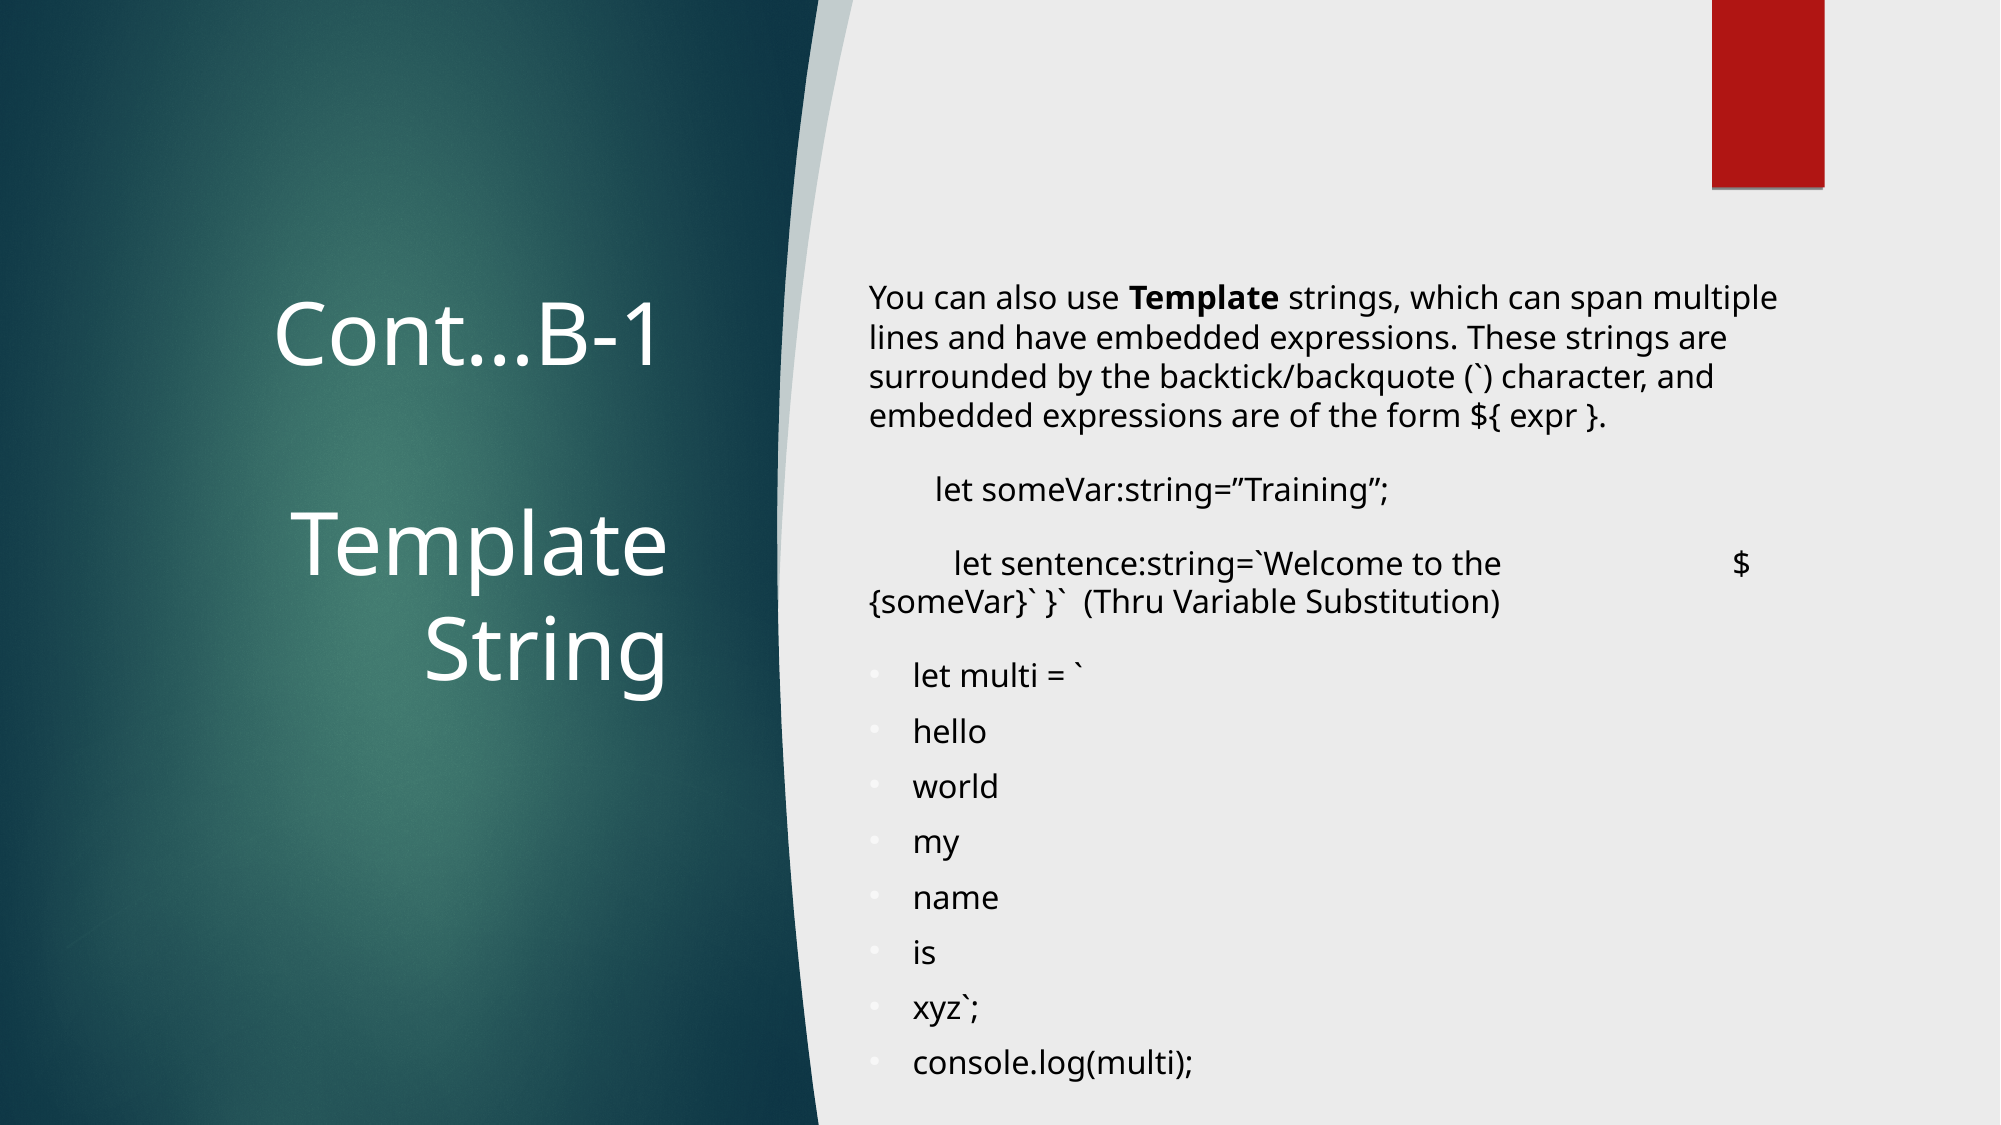

# Cont…B-1 Template String
You can also use Template strings, which can span multiple lines and have embedded expressions. These strings are surrounded by the backtick/backquote (`) character, and embedded expressions are of the form ${ expr }.
 	 let someVar:string=”Training”;
 let sentence:string=`Welcome to the 				${someVar}` }` (Thru Variable Substitution)
let multi = `
hello
world
my
name
is
xyz`;
console.log(multi);